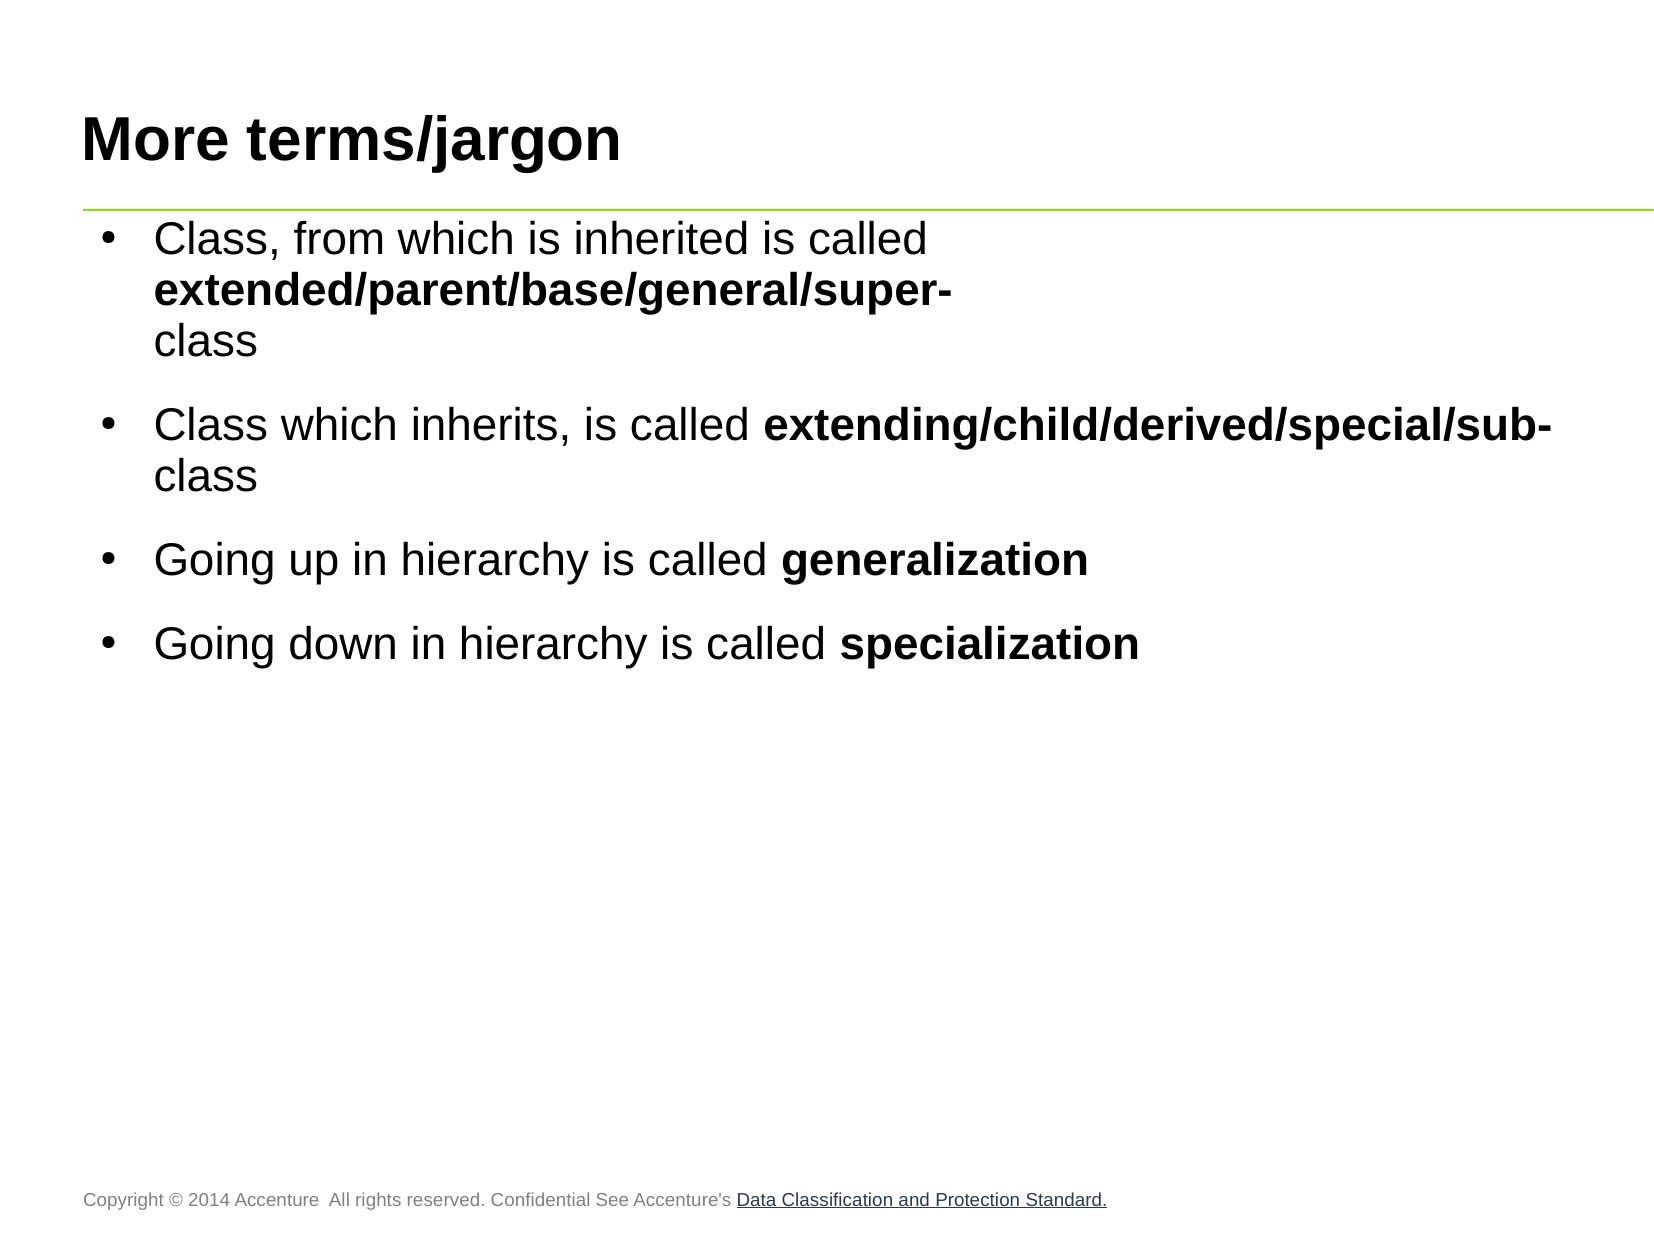

# More terms/jargon
Class, from which is inherited is called extended/parent/base/general/super-
class
Class which inherits, is called extending/child/derived/special/sub-
class
Going up in hierarchy is called generalization
Going down in hierarchy is called specialization